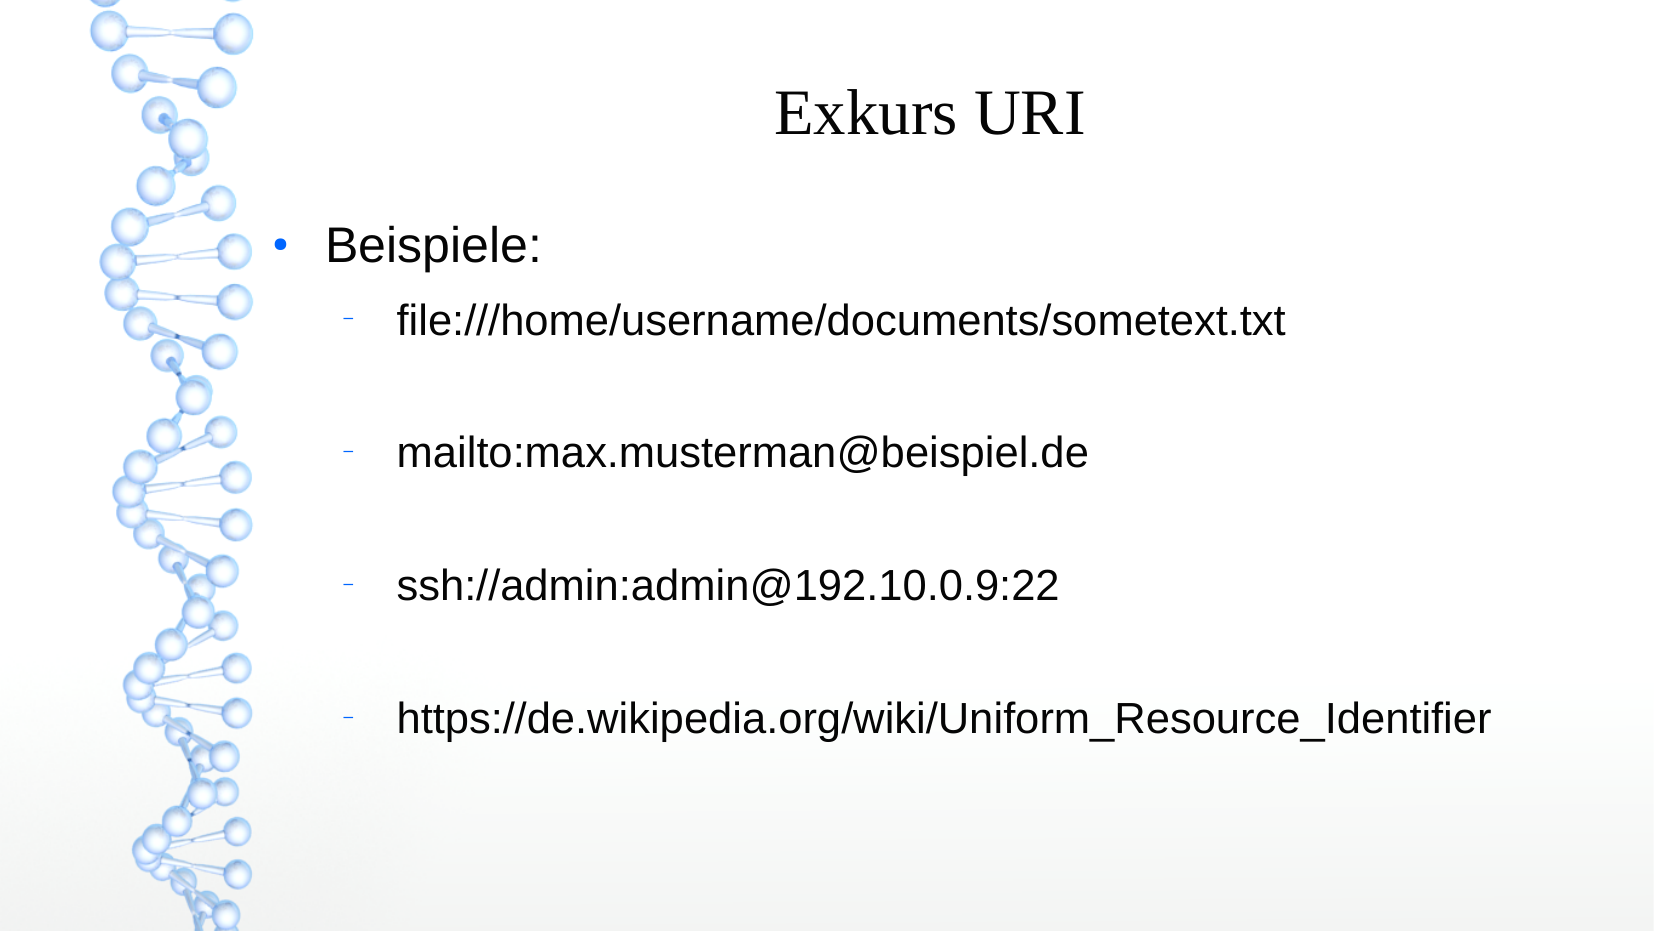

# Exkurs URI
Beispiele:
file:///home/username/documents/sometext.txt
mailto:max.musterman@beispiel.de
ssh://admin:admin@192.10.0.9:22
https://de.wikipedia.org/wiki/Uniform_Resource_Identifier